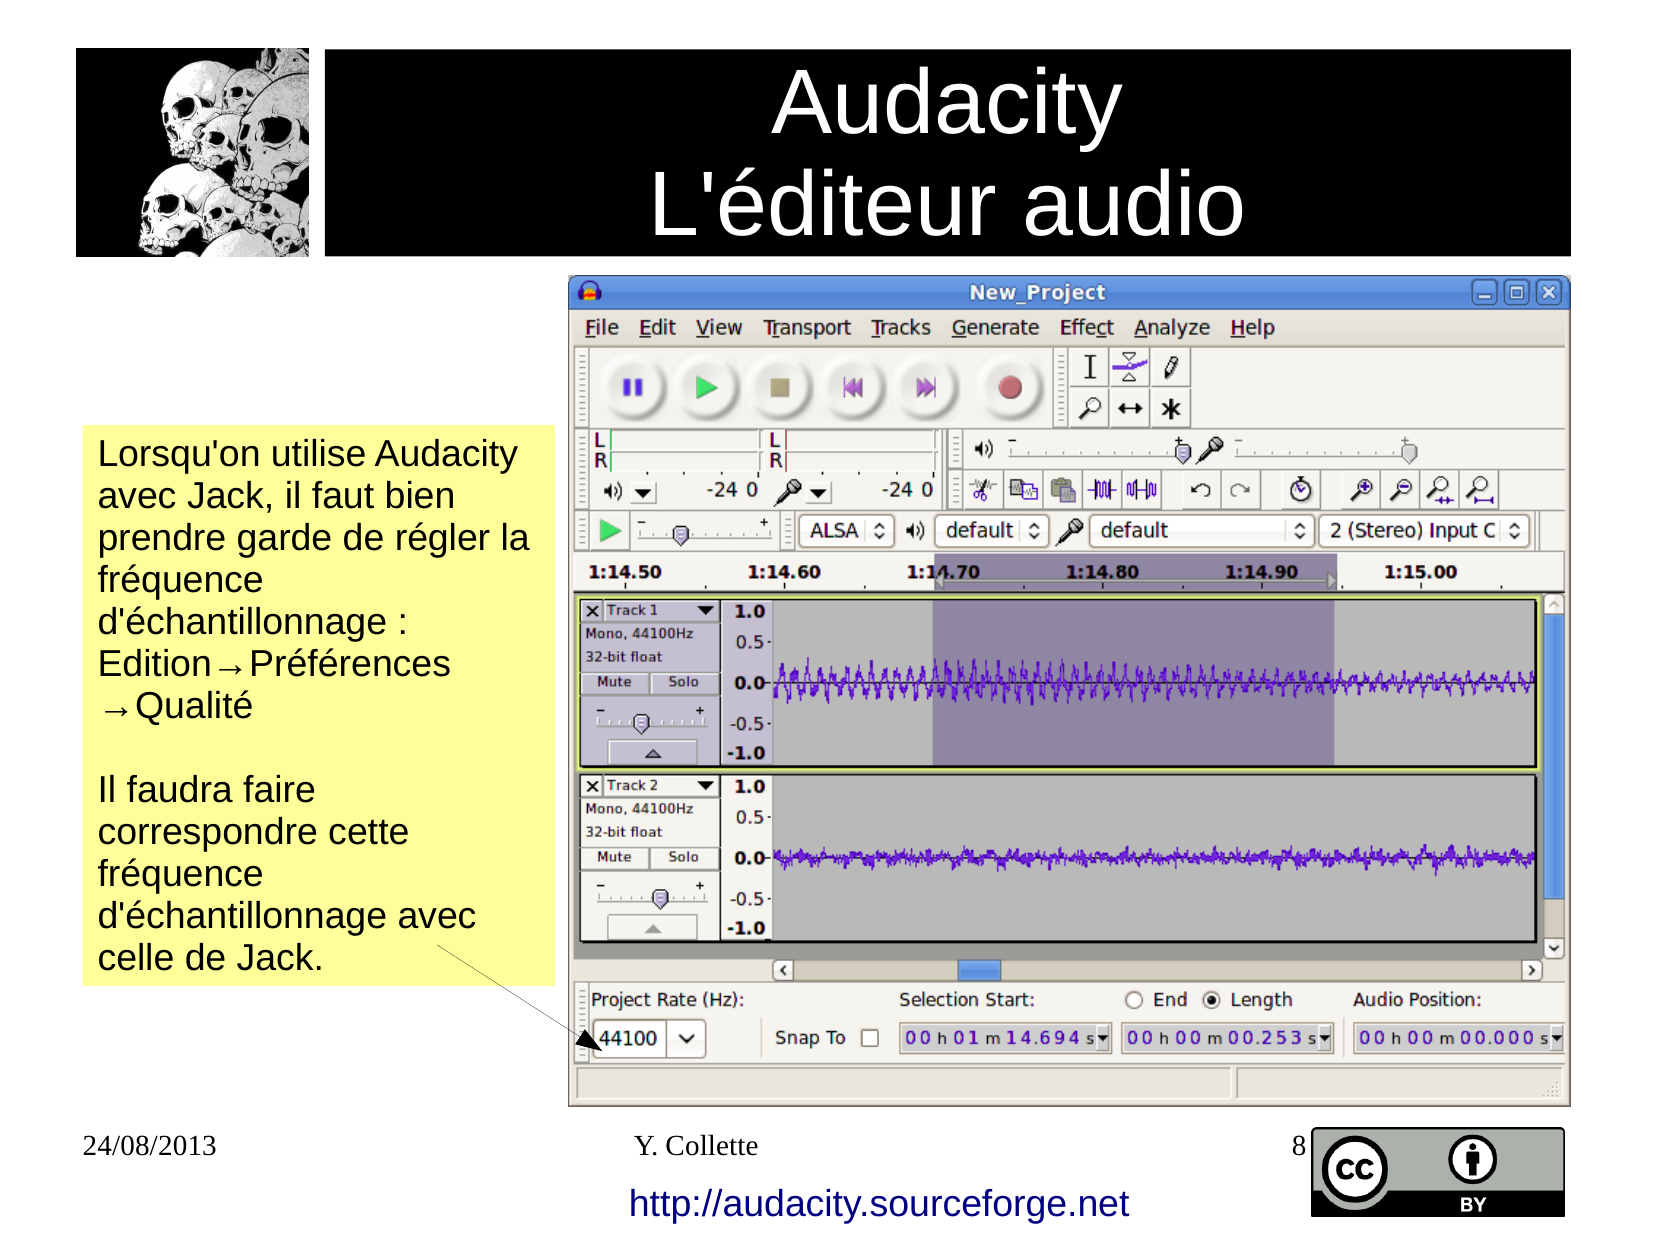

# Audacity L'éditeur audio
Lorsqu'on utilise Audacity avec Jack, il faut bien prendre garde de régler la fréquence d'échantillonnage :
Edition→Préférences →Qualité
Il faudra faire correspondre cette fréquence d'échantillonnage avec celle de Jack.
Y. Collette
8
http://audacity.sourceforge.net